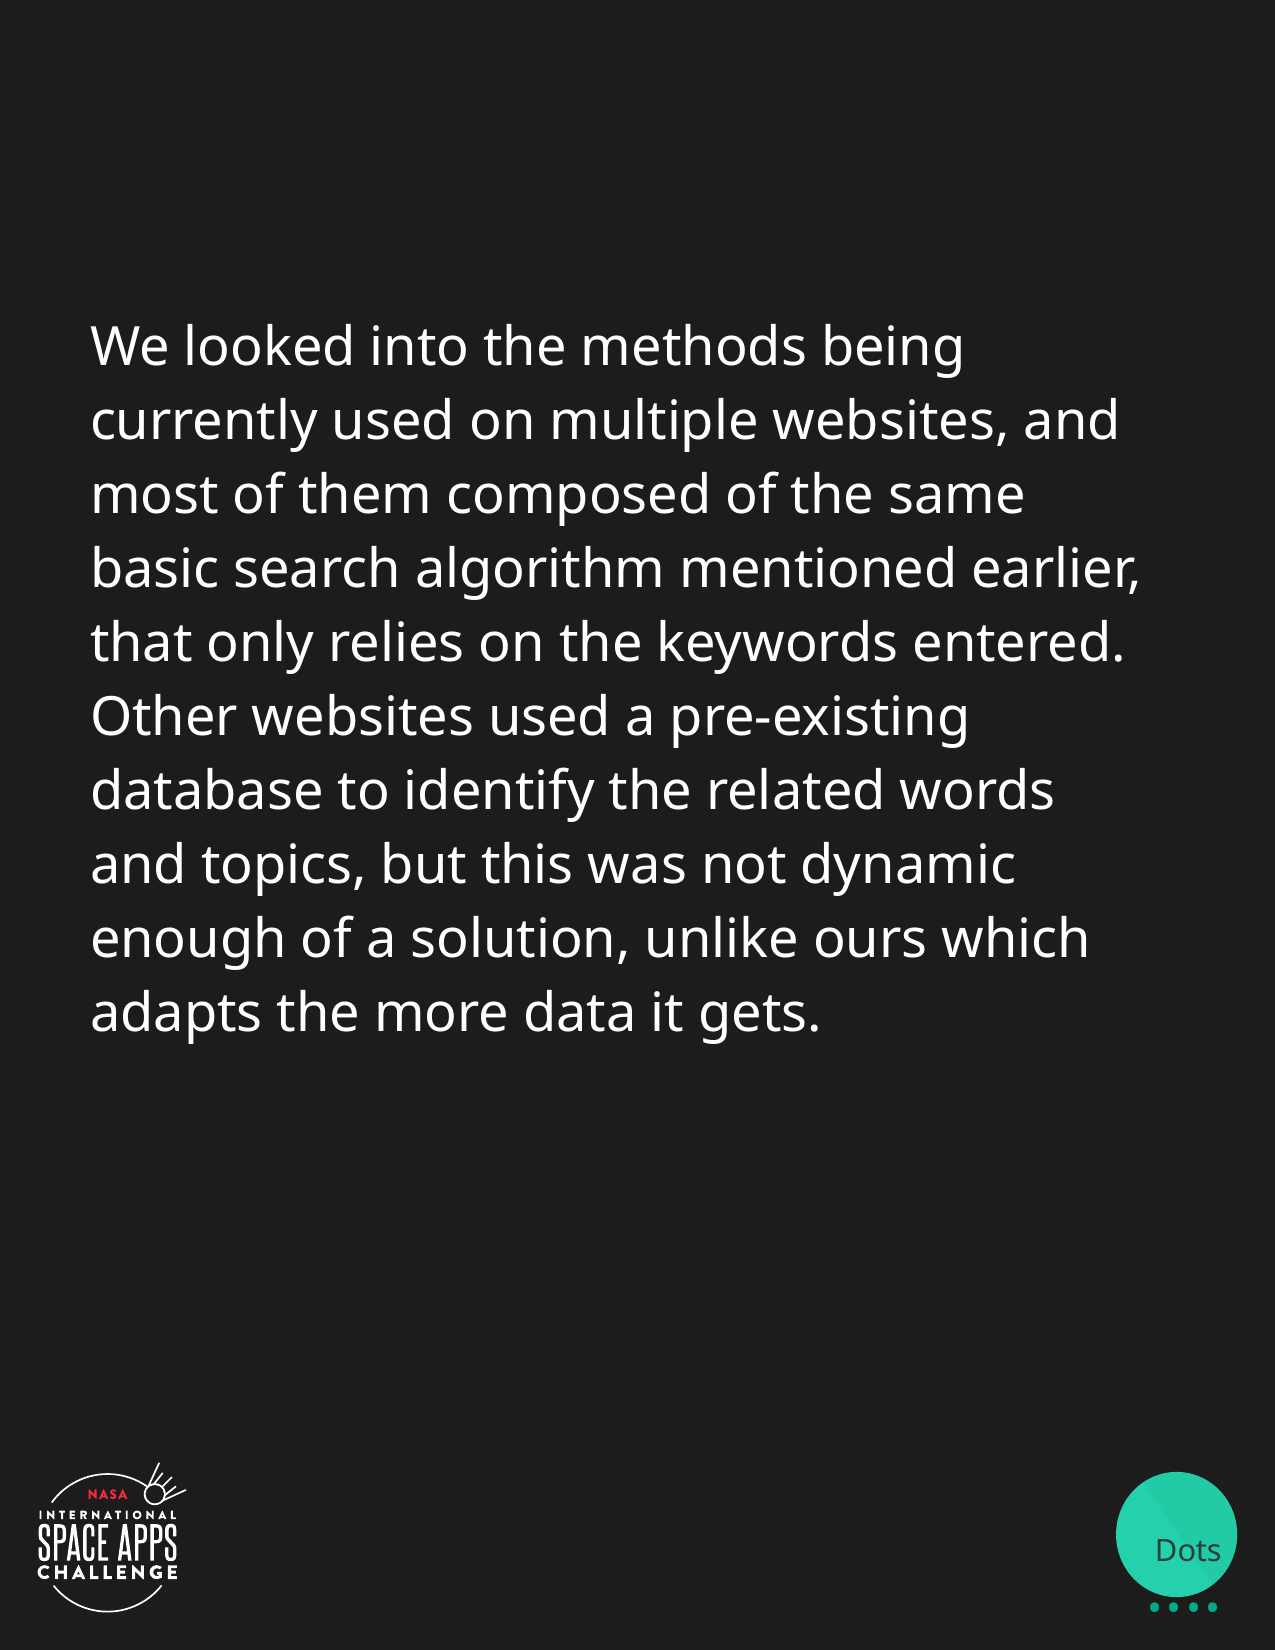

We looked into the methods being currently used on multiple websites, and most of them composed of the same basic search algorithm mentioned earlier, that only relies on the keywords entered. Other websites used a pre-existing database to identify the related words and topics, but this was not dynamic enough of a solution, unlike ours which adapts the more data it gets.